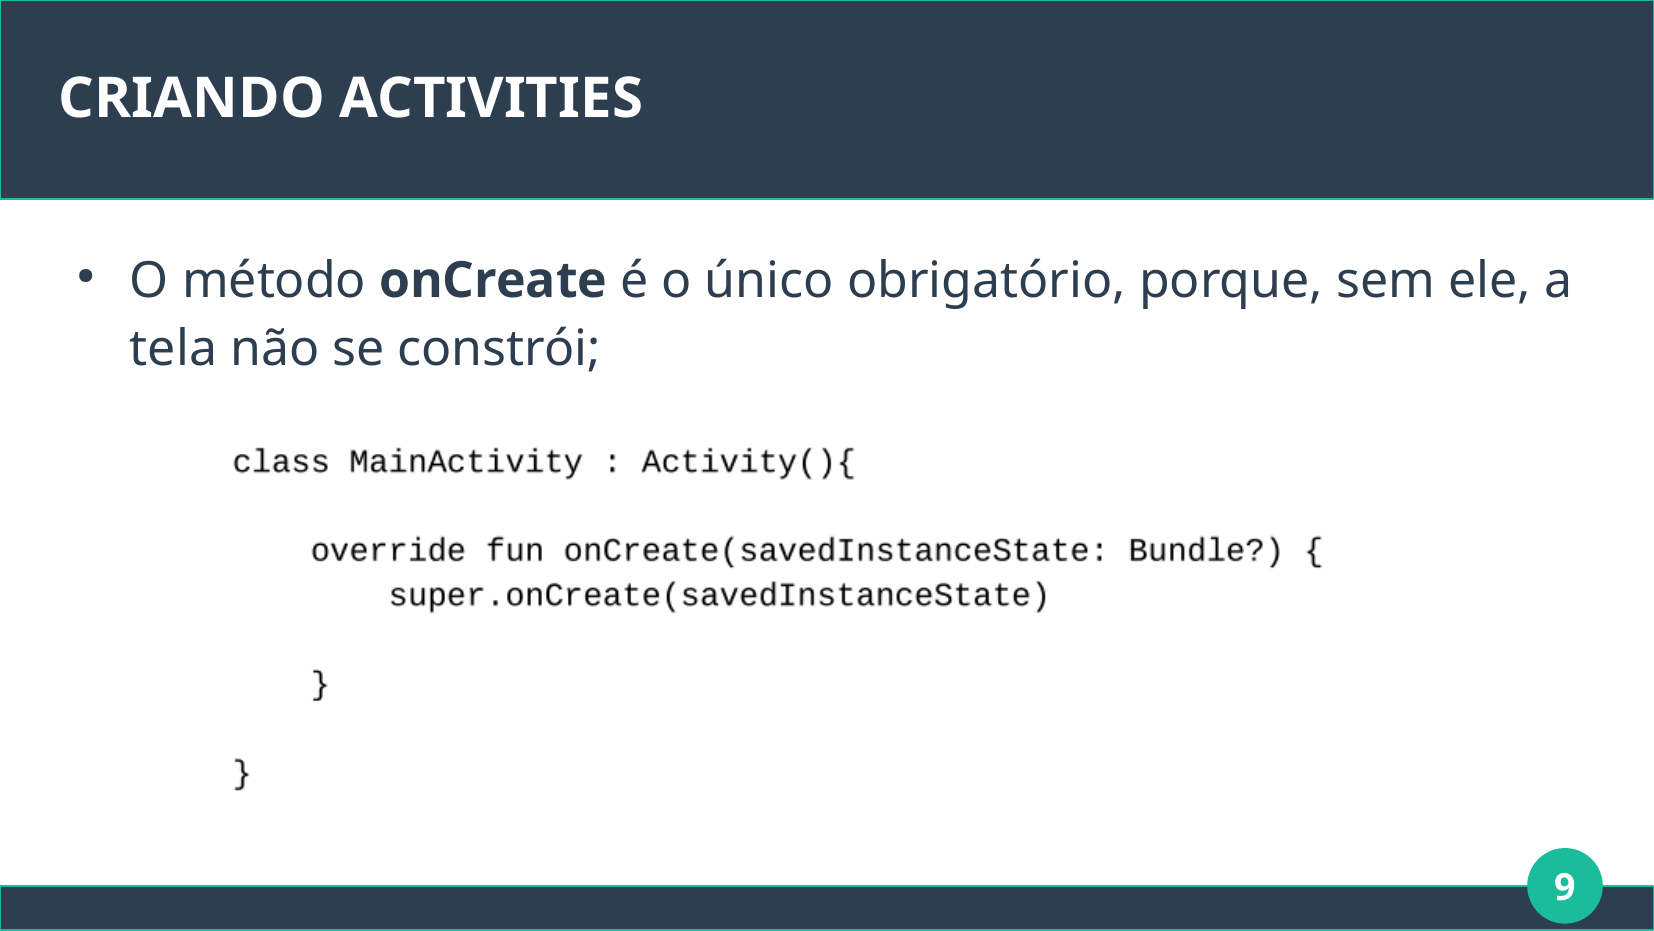

# CRIANDO ACTIVITIES
O método onCreate é o único obrigatório, porque, sem ele, a tela não se constrói;
9